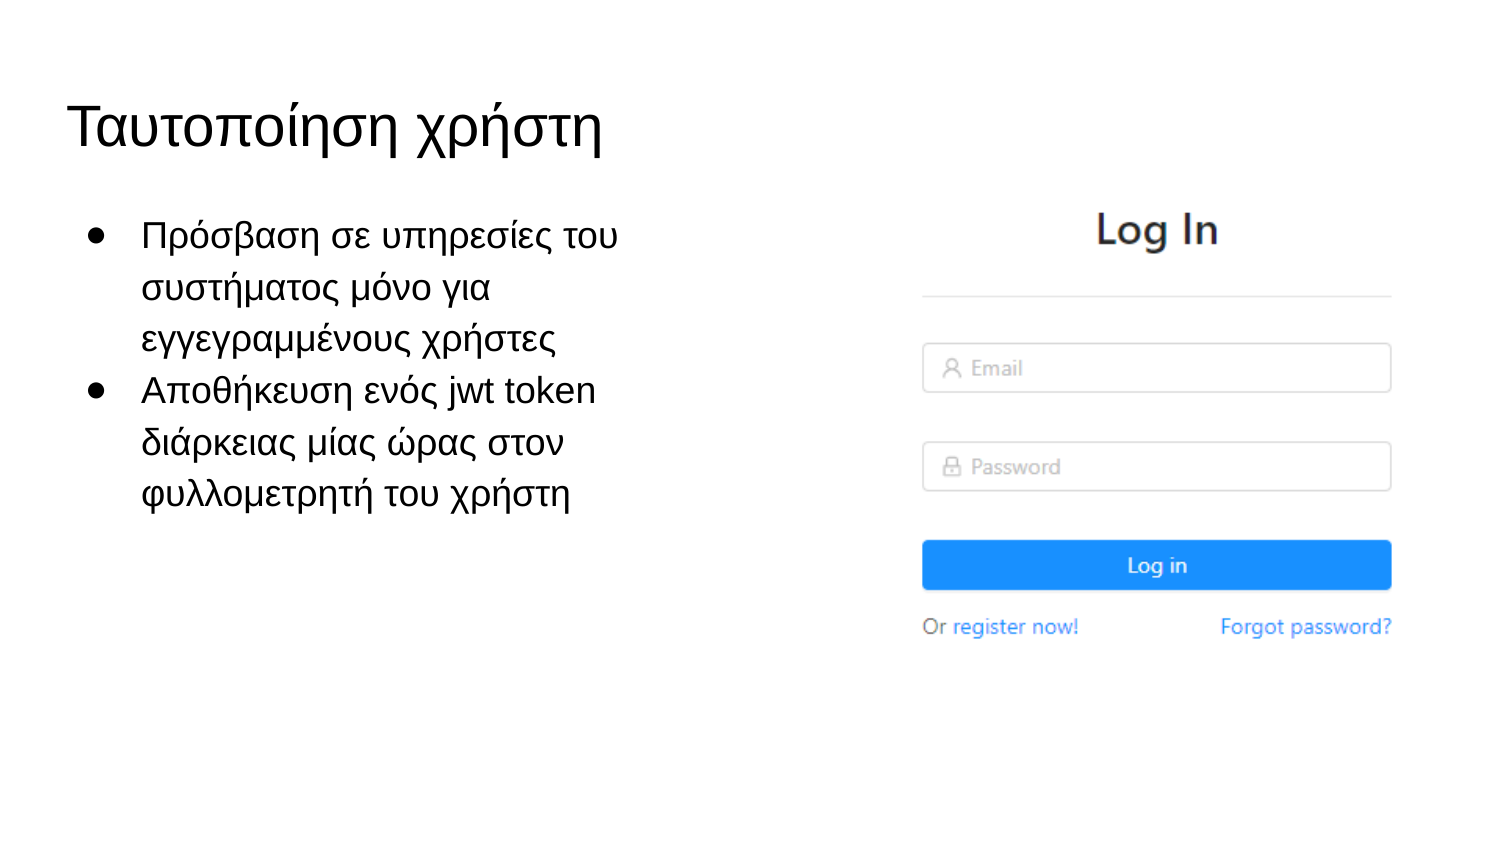

# Ταυτοποίηση χρήστη
Πρόσβαση σε υπηρεσίες του συστήματος μόνο για εγγεγραμμένους χρήστες
Αποθήκευση ενός jwt token διάρκειας μίας ώρας στον φυλλομετρητή του χρήστη